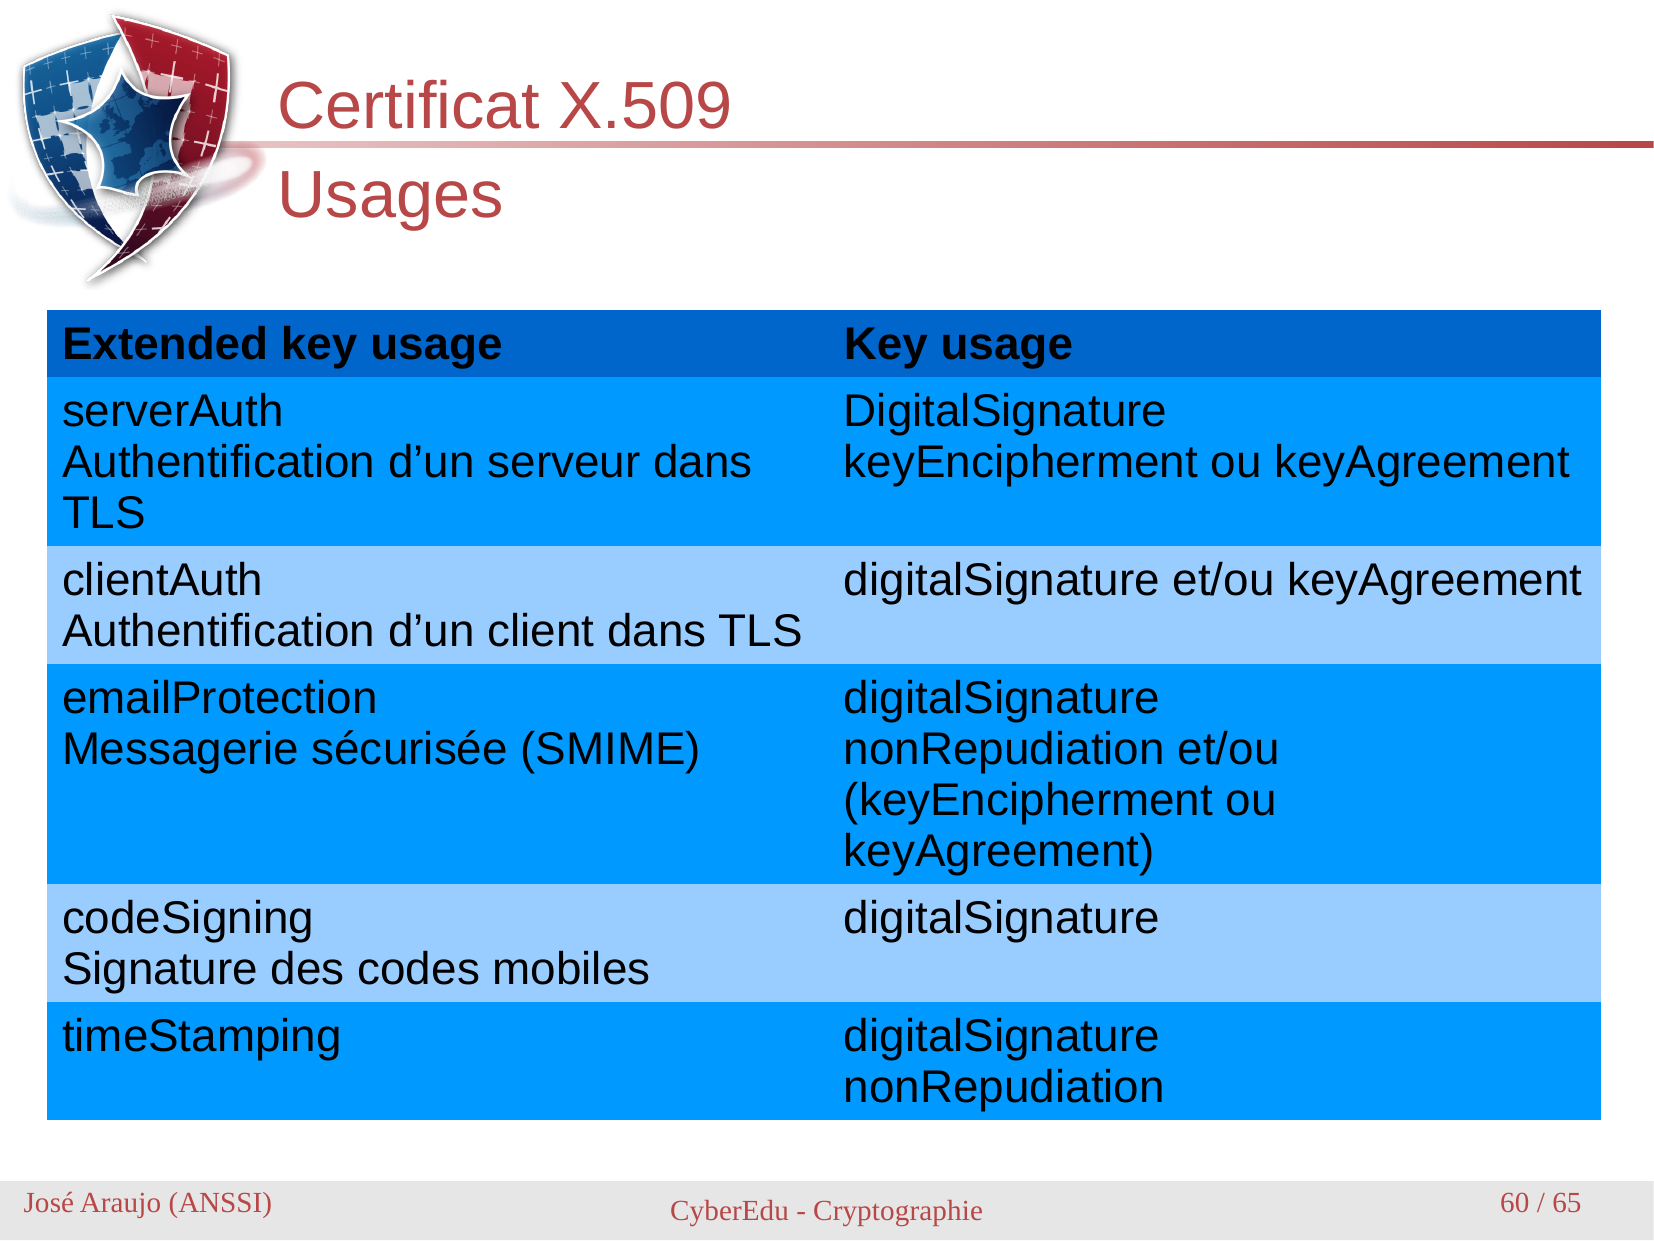

# Certificat X.509 Usages
| Extended key usage | Key usage |
| --- | --- |
| serverAuth Authentification d’un serveur dans TLS | DigitalSignature keyEncipherment ou keyAgreement |
| clientAuth Authentification d’un client dans TLS | digitalSignature et/ou keyAgreement |
| emailProtection Messagerie sécurisée (SMIME) | digitalSignature nonRepudiation et/ou (keyEncipherment ou keyAgreement) |
| codeSigning Signature des codes mobiles | digitalSignature |
| timeStamping | digitalSignature nonRepudiation |